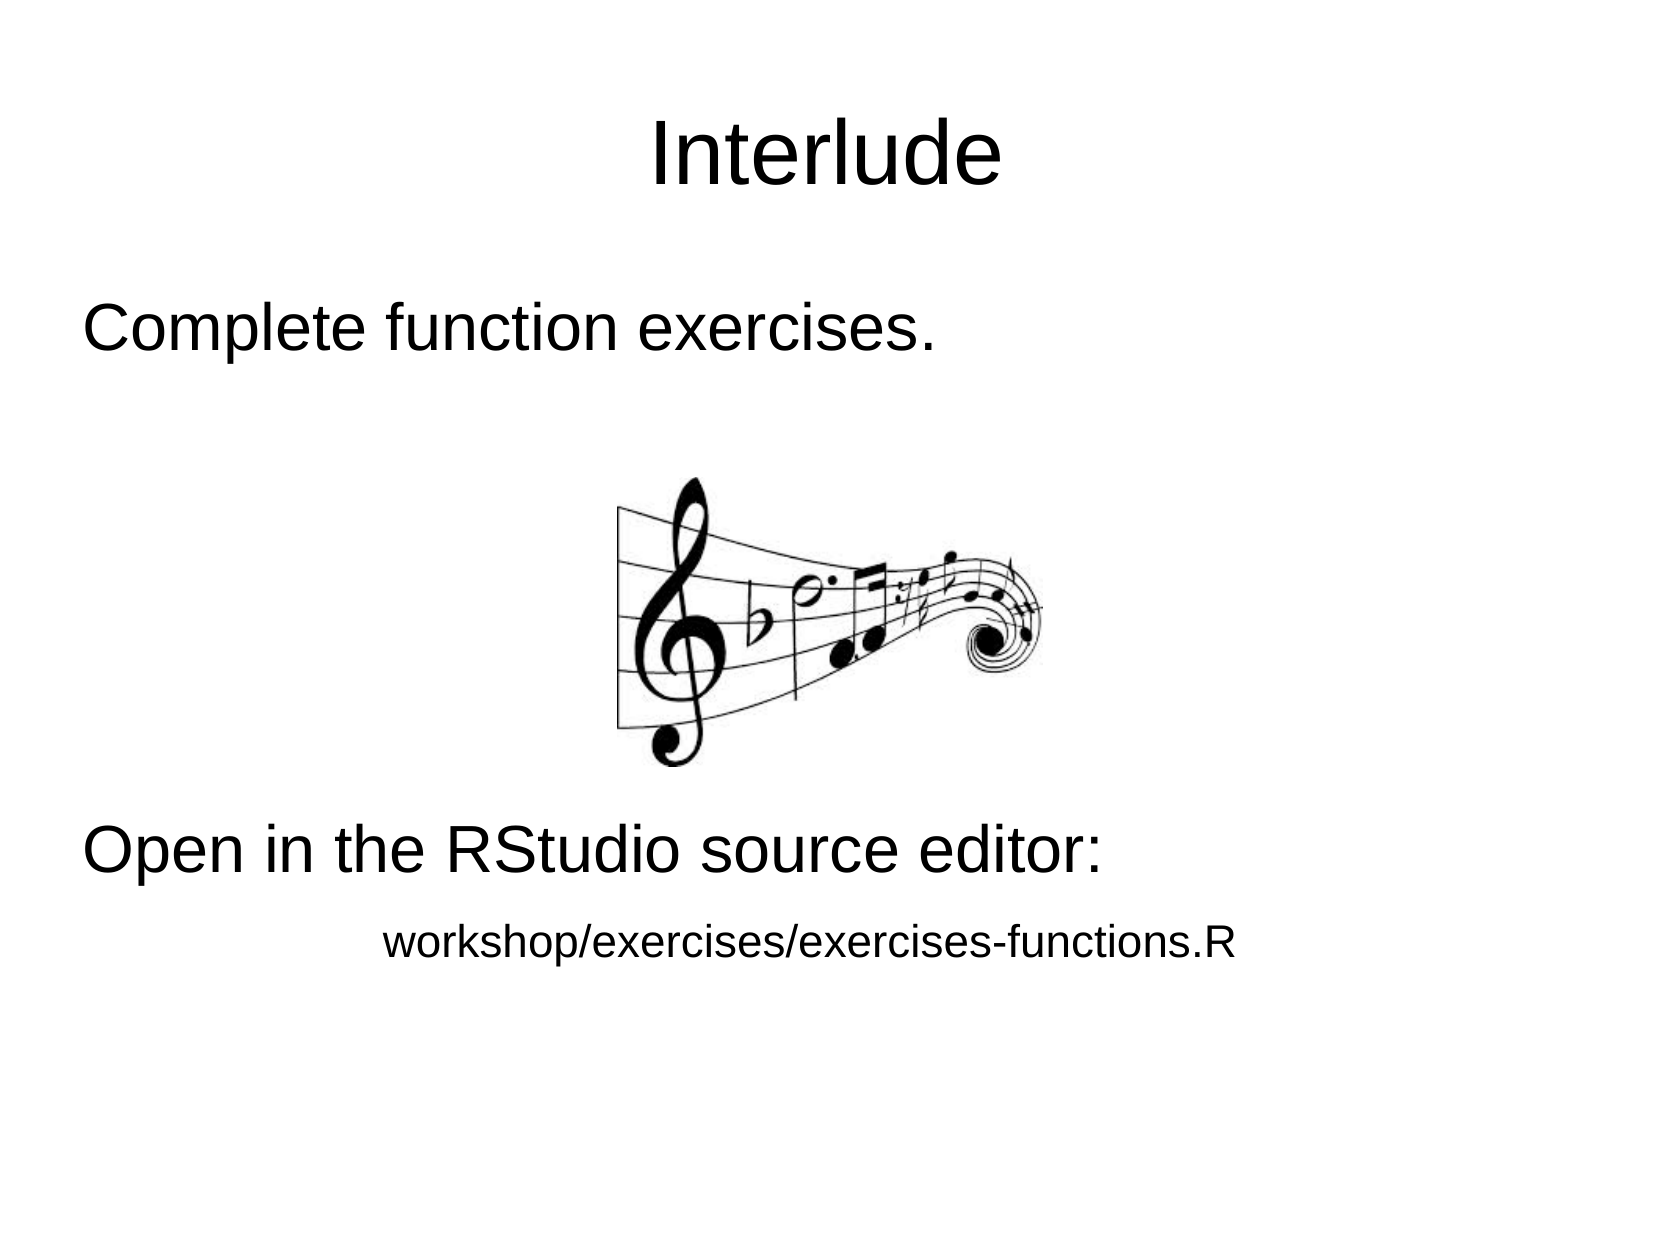

# Interlude
Complete function exercises.
Open in the RStudio source editor:
workshop/exercises/exercises-functions.R